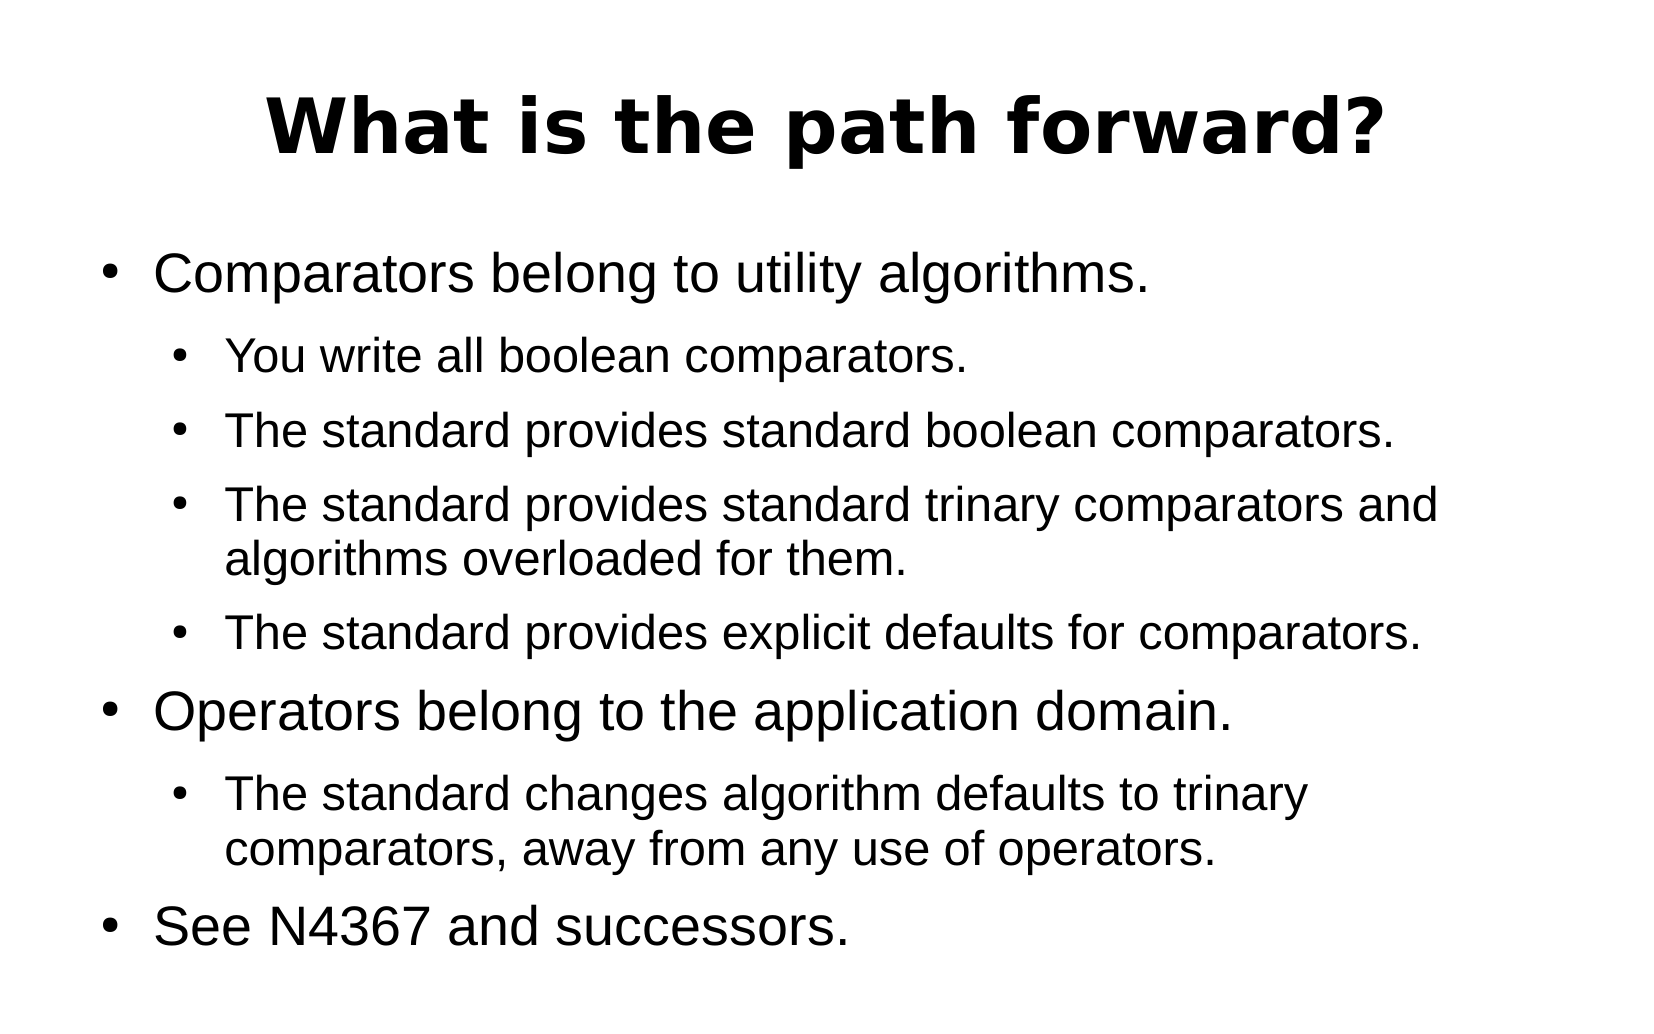

# What is the path forward?
Comparators belong to utility algorithms.
You write all boolean comparators.
The standard provides standard boolean comparators.
The standard provides standard trinary comparators and algorithms overloaded for them.
The standard provides explicit defaults for comparators.
Operators belong to the application domain.
The standard changes algorithm defaults to trinary comparators, away from any use of operators.
See N4367 and successors.